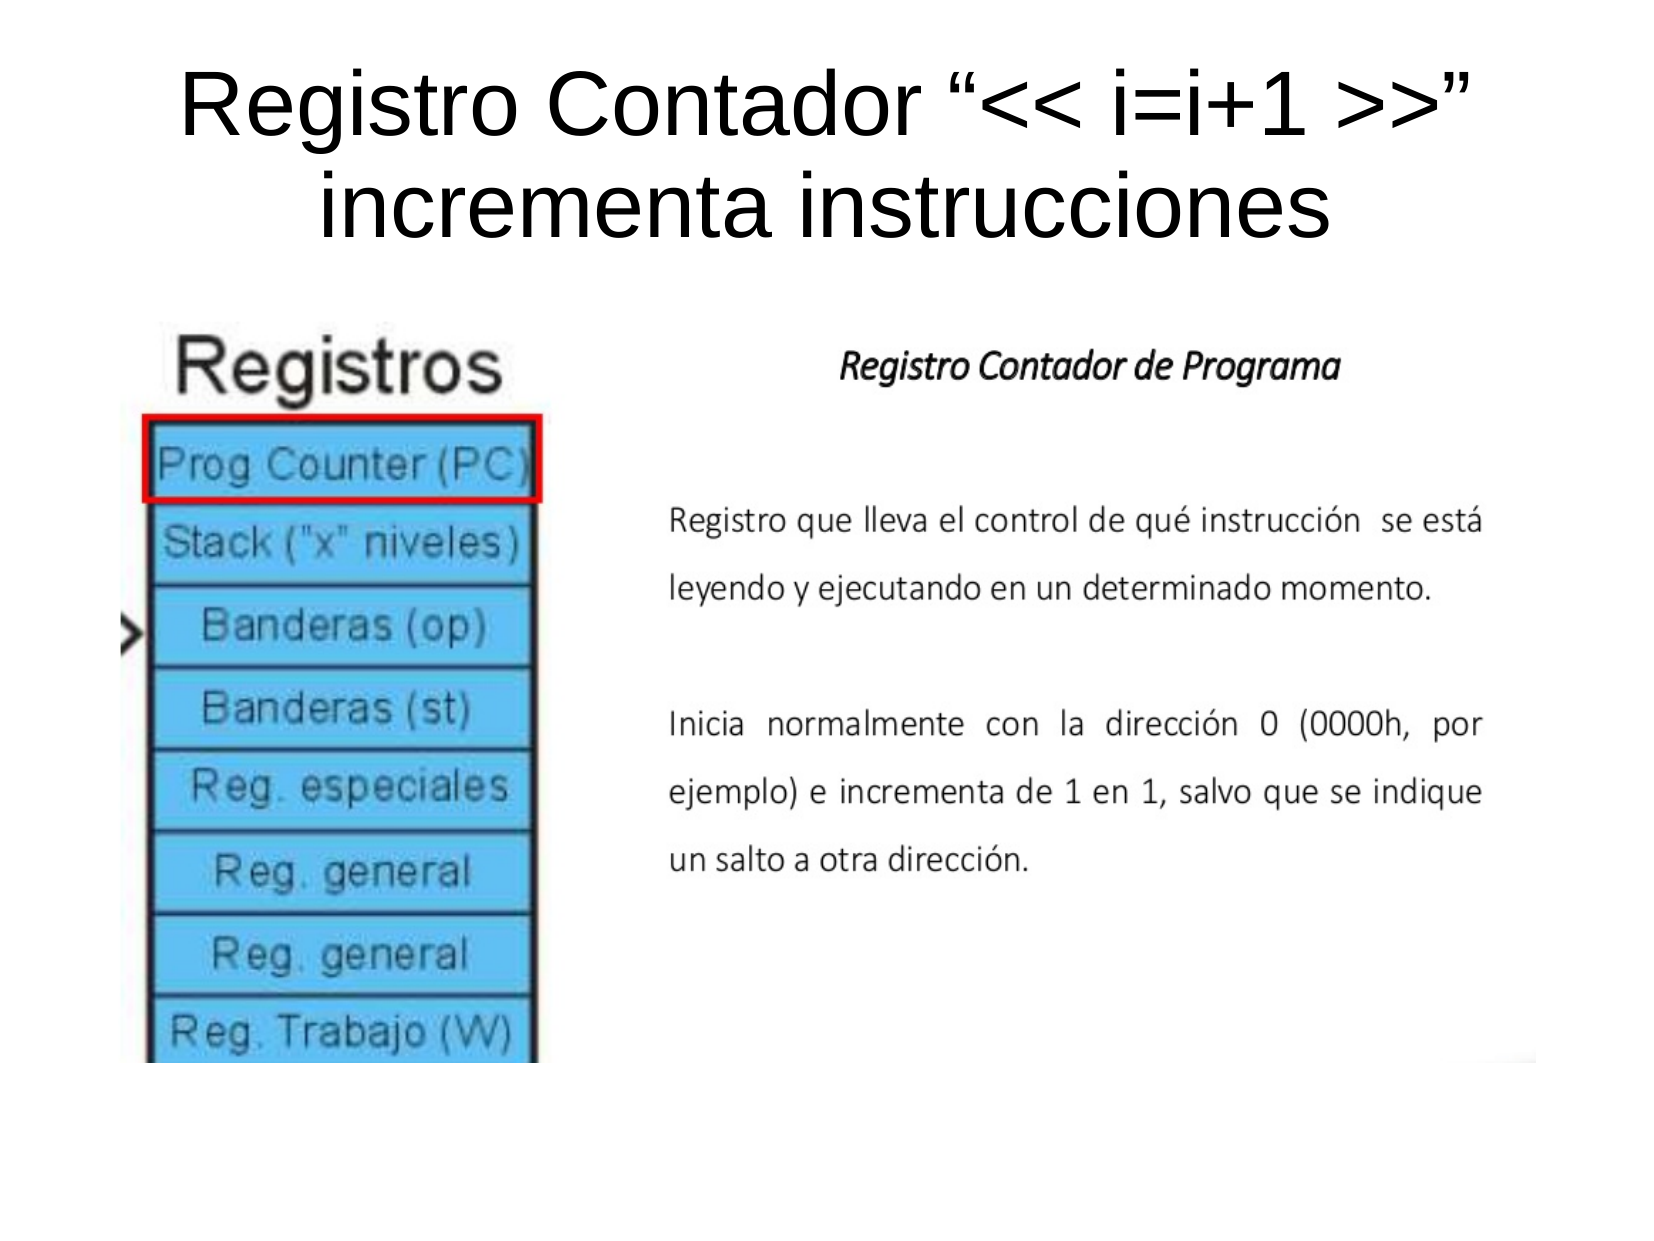

# Registro Contador “<< i=i+1 >>” incrementa instrucciones